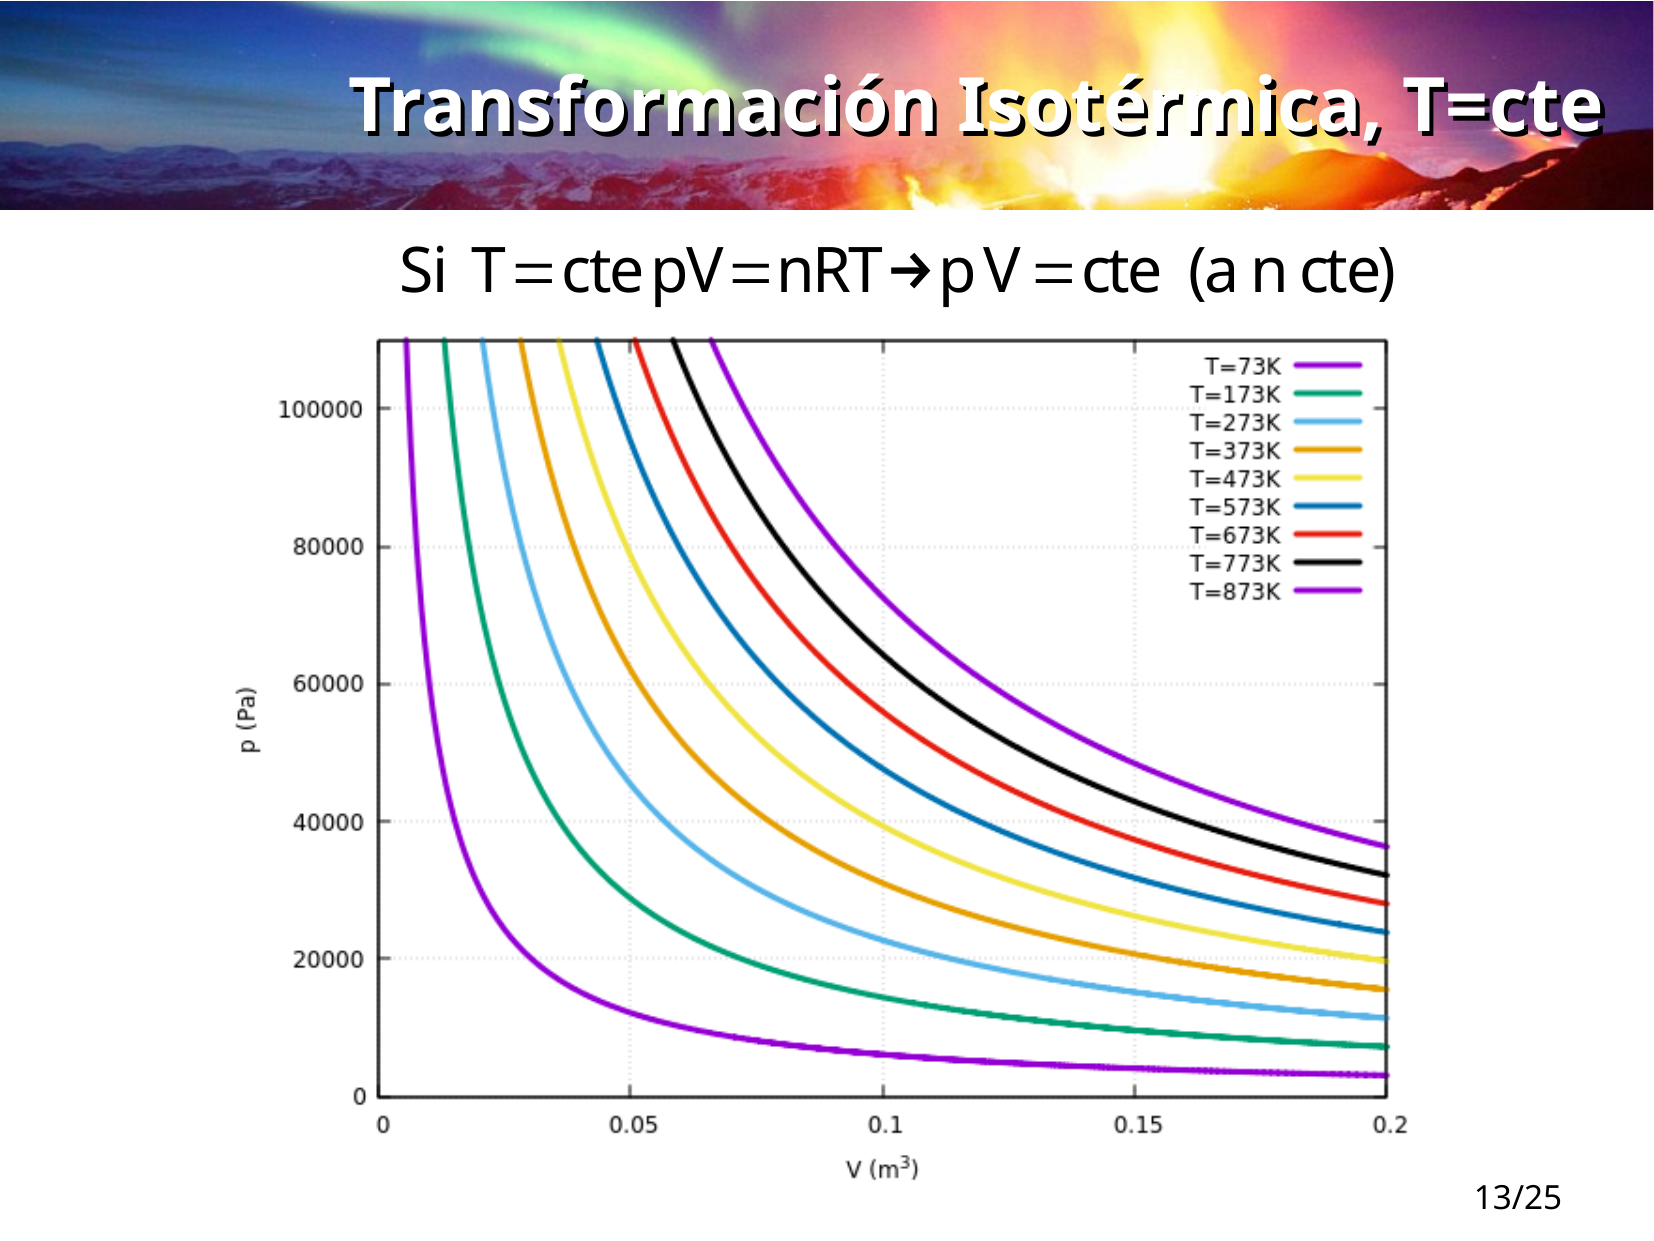

# Transformación Isotérmica, T=cte
F3B 2021
13